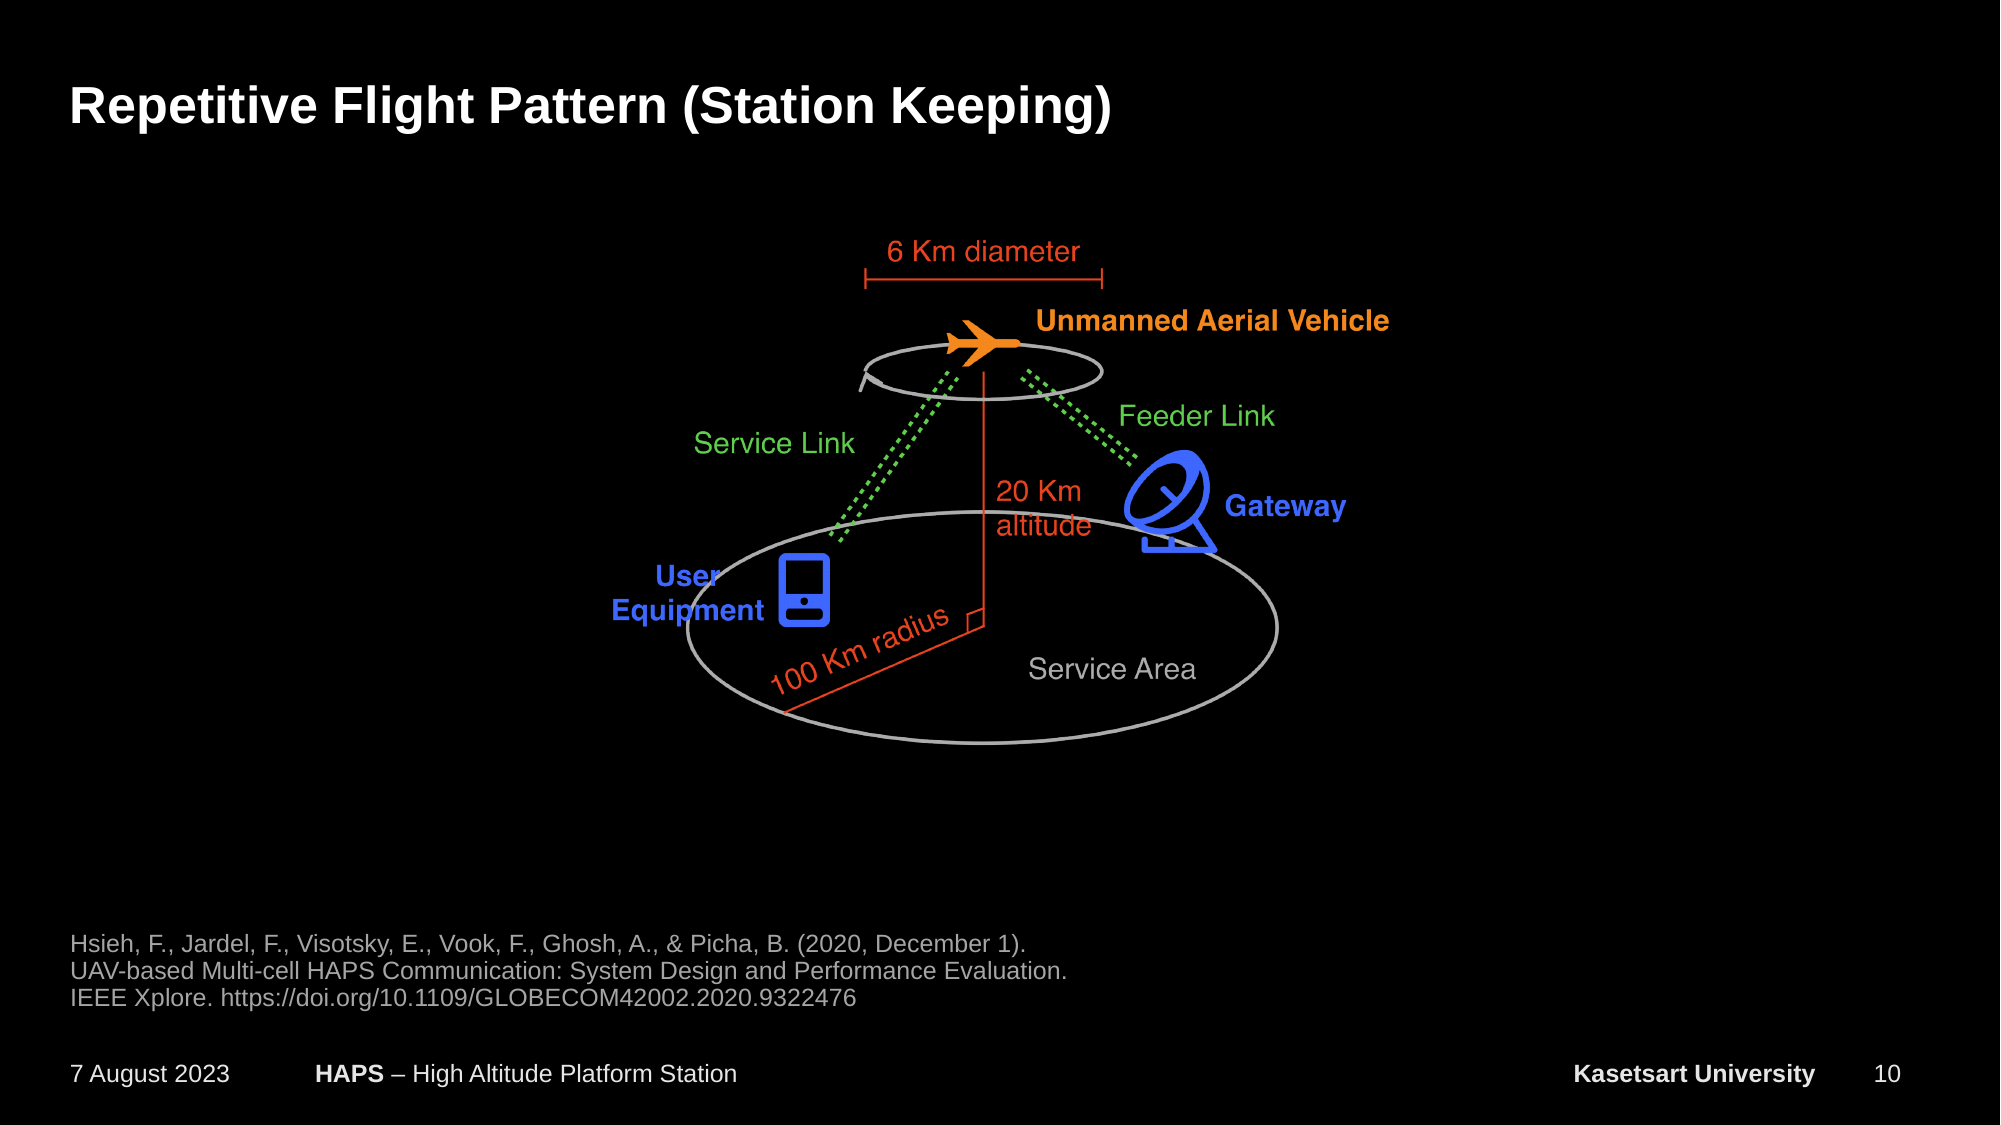

# Repetitive Flight Pattern (Station Keeping)
Hsieh, F., Jardel, F., Visotsky, E., Vook, F., Ghosh, A., & Picha, B. (2020, December 1).
UAV-based Multi-cell HAPS Communication: System Design and Performance Evaluation.
IEEE Xplore. https://doi.org/10.1109/GLOBECOM42002.2020.9322476
7 August 2023
HAPS – High Altitude Platform Station	Kasetsart University
10